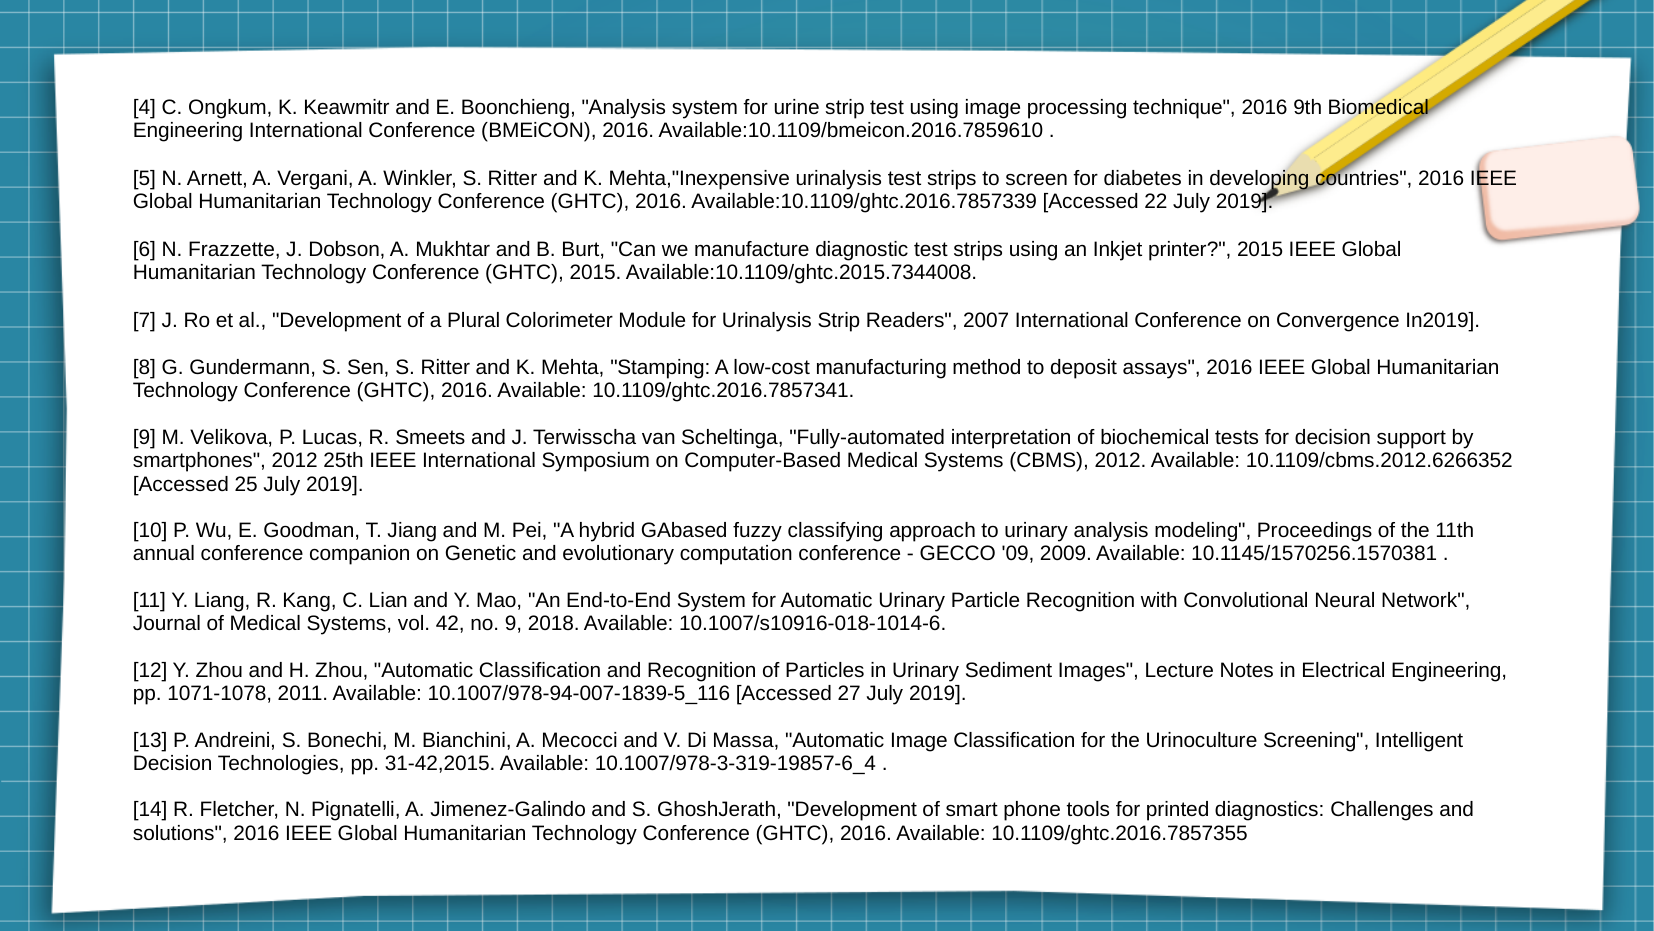

[4] C. Ongkum, K. Keawmitr and E. Boonchieng, "Analysis system for urine strip test using image processing technique", 2016 9th Biomedical Engineering International Conference (BMEiCON), 2016. Available:10.1109/bmeicon.2016.7859610 .
[5] N. Arnett, A. Vergani, A. Winkler, S. Ritter and K. Mehta,"Inexpensive urinalysis test strips to screen for diabetes in developing countries", 2016 IEEE Global Humanitarian Technology Conference (GHTC), 2016. Available:10.1109/ghtc.2016.7857339 [Accessed 22 July 2019].
[6] N. Frazzette, J. Dobson, A. Mukhtar and B. Burt, "Can we manufacture diagnostic test strips using an Inkjet printer?", 2015 IEEE Global Humanitarian Technology Conference (GHTC), 2015. Available:10.1109/ghtc.2015.7344008.
[7] J. Ro et al., "Development of a Plural Colorimeter Module for Urinalysis Strip Readers", 2007 International Conference on Convergence In2019].
[8] G. Gundermann, S. Sen, S. Ritter and K. Mehta, "Stamping: A low-cost manufacturing method to deposit assays", 2016 IEEE Global Humanitarian Technology Conference (GHTC), 2016. Available: 10.1109/ghtc.2016.7857341.
[9] M. Velikova, P. Lucas, R. Smeets and J. Terwisscha van Scheltinga, "Fully-automated interpretation of biochemical tests for decision support by smartphones", 2012 25th IEEE International Symposium on Computer-Based Medical Systems (CBMS), 2012. Available: 10.1109/cbms.2012.6266352 [Accessed 25 July 2019].
[10] P. Wu, E. Goodman, T. Jiang and M. Pei, "A hybrid GAbased fuzzy classifying approach to urinary analysis modeling", Proceedings of the 11th annual conference companion on Genetic and evolutionary computation conference - GECCO '09, 2009. Available: 10.1145/1570256.1570381 .
[11] Y. Liang, R. Kang, C. Lian and Y. Mao, "An End-to-End System for Automatic Urinary Particle Recognition with Convolutional Neural Network", Journal of Medical Systems, vol. 42, no. 9, 2018. Available: 10.1007/s10916-018-1014-6.
[12] Y. Zhou and H. Zhou, "Automatic Classification and Recognition of Particles in Urinary Sediment Images", Lecture Notes in Electrical Engineering, pp. 1071-1078, 2011. Available: 10.1007/978-94-007-1839-5_116 [Accessed 27 July 2019].
[13] P. Andreini, S. Bonechi, M. Bianchini, A. Mecocci and V. Di Massa, "Automatic Image Classification for the Urinoculture Screening", Intelligent Decision Technologies, pp. 31-42,2015. Available: 10.1007/978-3-319-19857-6_4 .
[14] R. Fletcher, N. Pignatelli, A. Jimenez-Galindo and S. GhoshJerath, "Development of smart phone tools for printed diagnostics: Challenges and solutions", 2016 IEEE Global Humanitarian Technology Conference (GHTC), 2016. Available: 10.1109/ghtc.2016.7857355